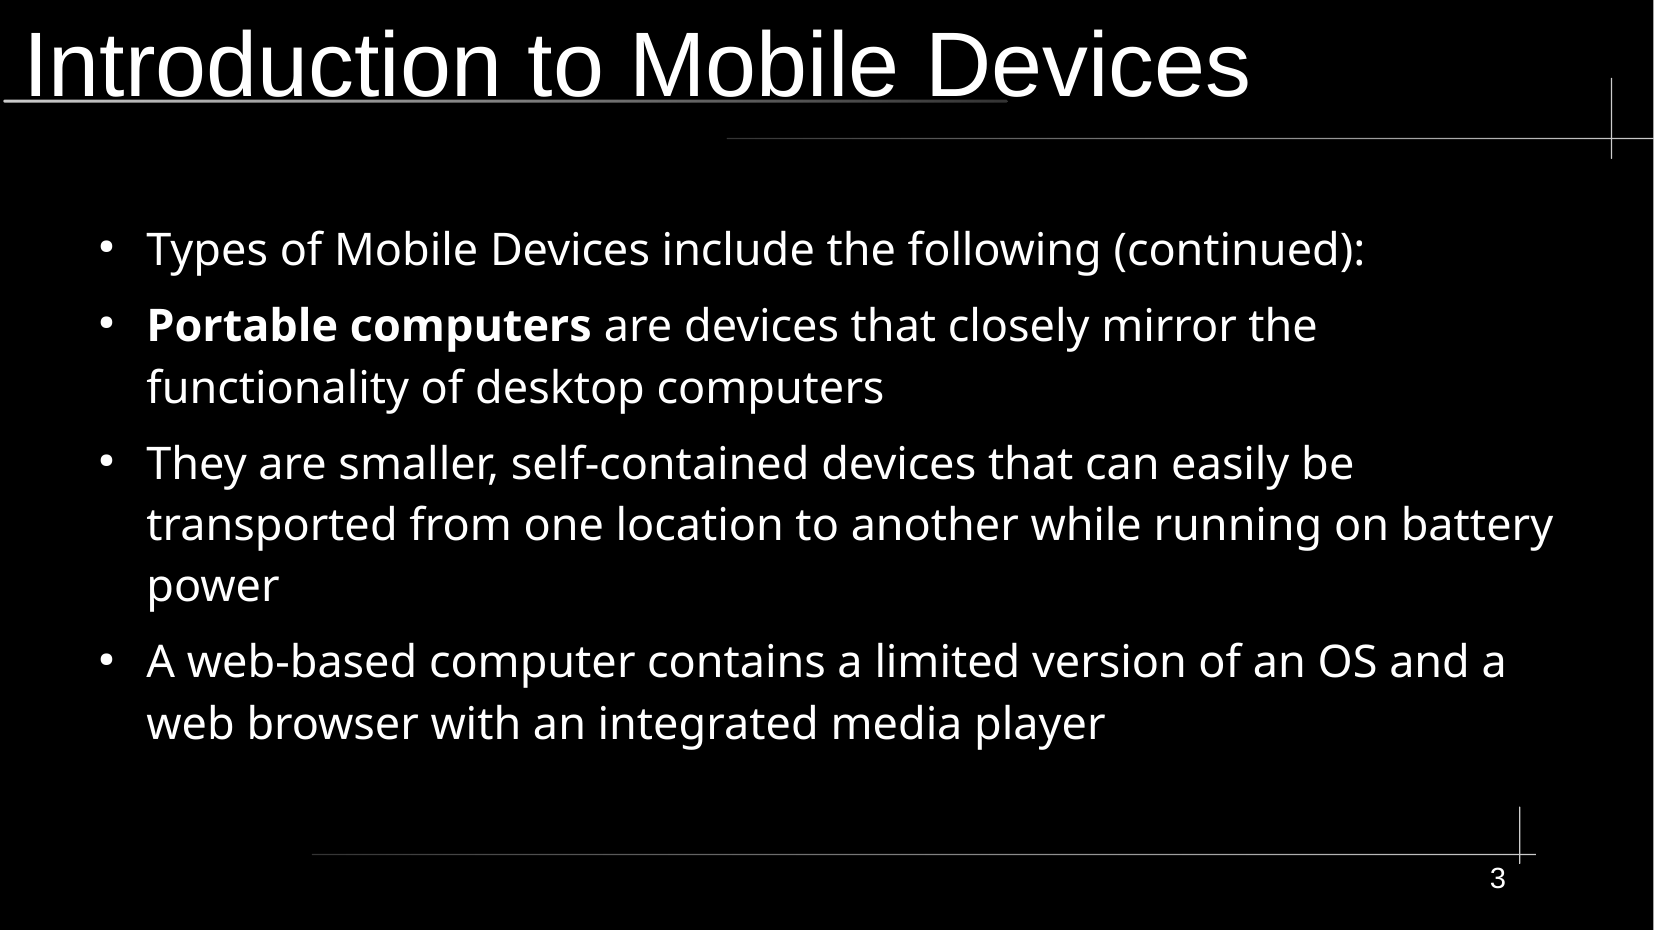

# Introduction to Mobile Devices
Types of Mobile Devices include the following (continued):
Portable computers are devices that closely mirror the functionality of desktop computers
They are smaller, self-contained devices that can easily be transported from one location to another while running on battery power
A web-based computer contains a limited version of an OS and a web browser with an integrated media player
3